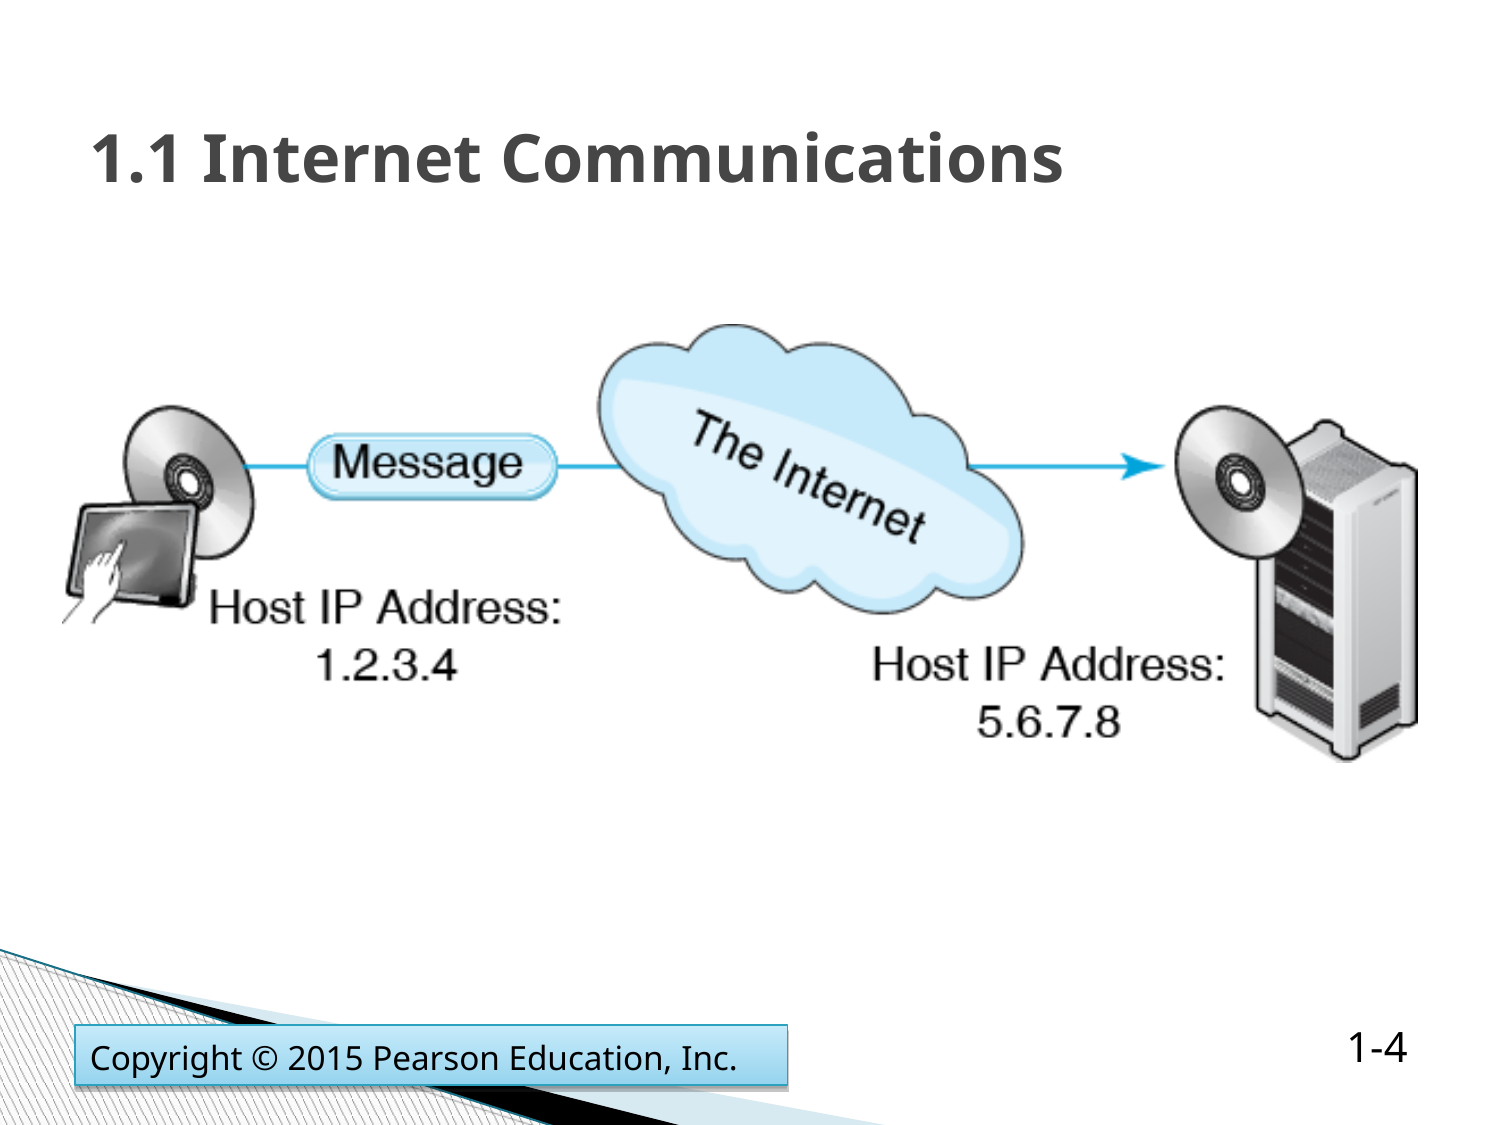

# 1.1 Internet Communications
Copyright © 2015 Pearson Education, Inc.